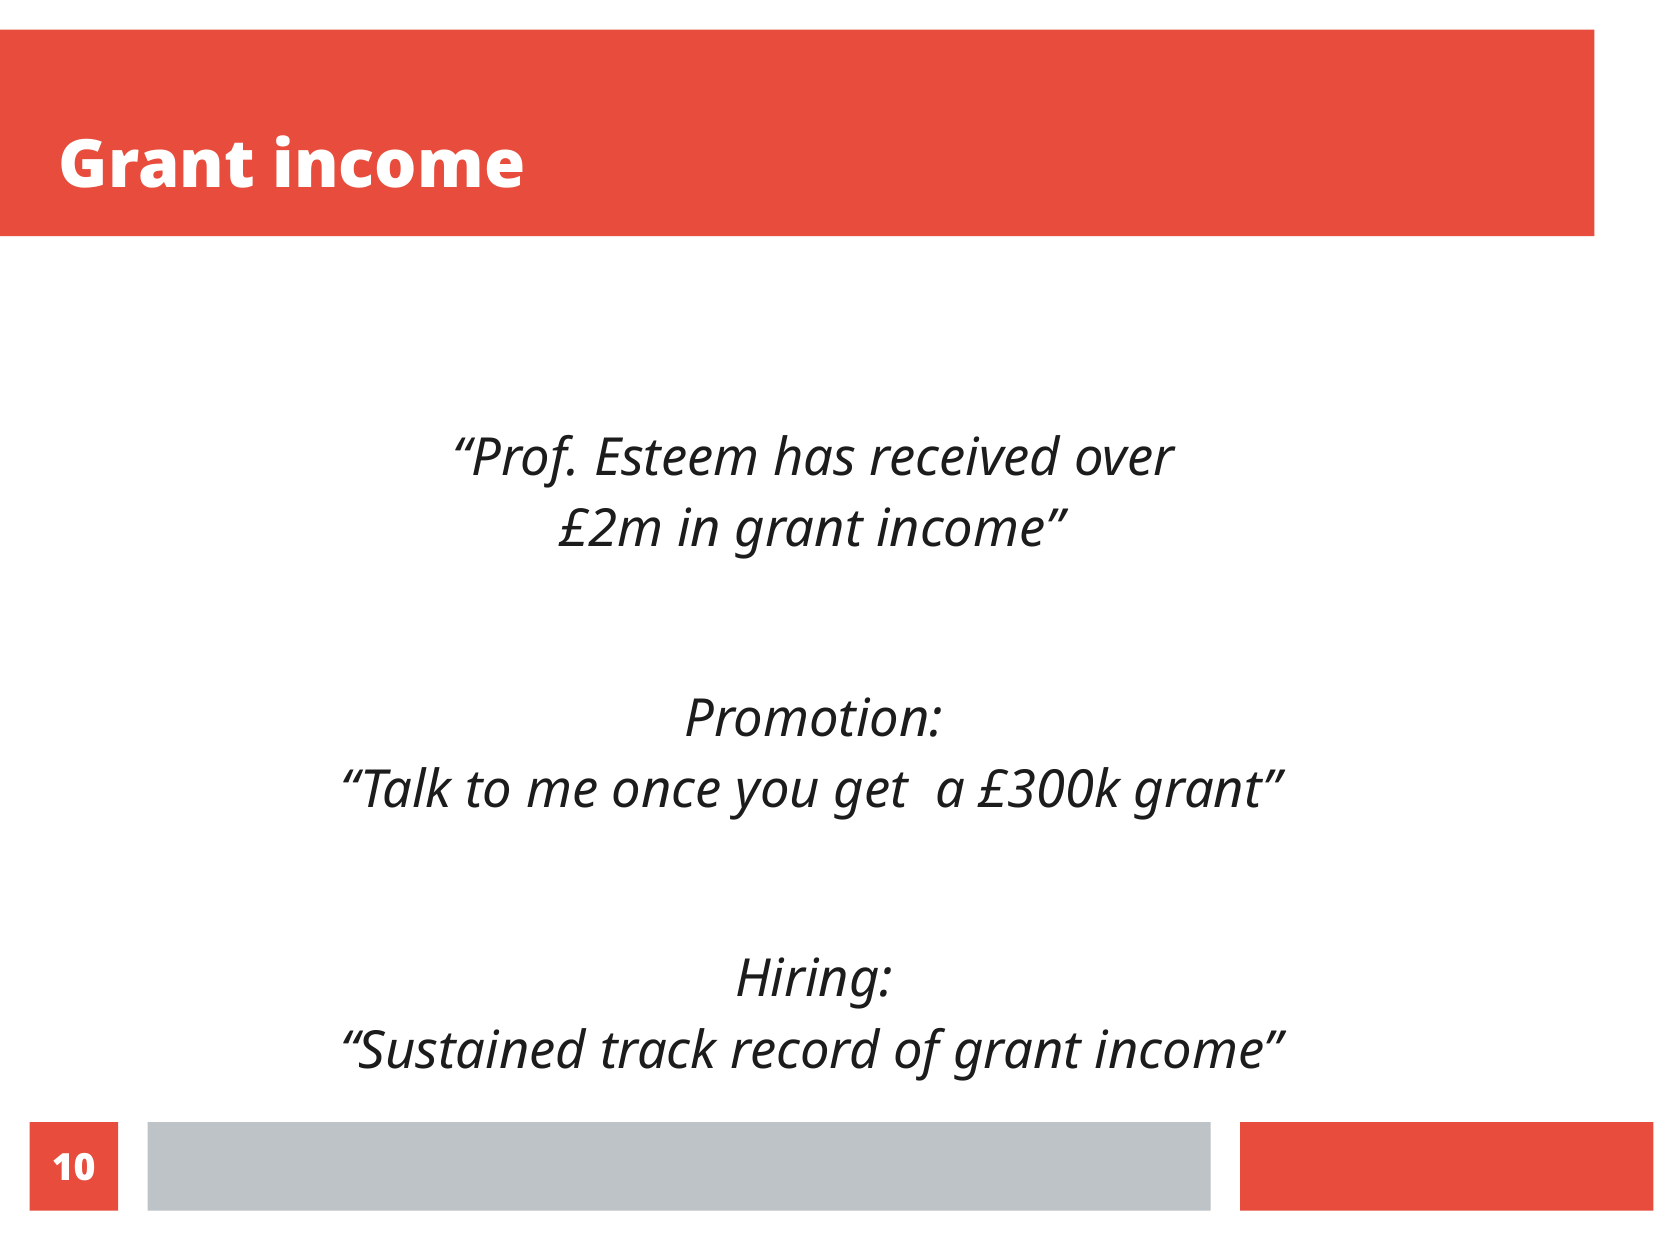

# Grant income
“Prof. Esteem has received over
£2m in grant income”
Promotion:
“Talk to me once you get a £300k grant”
Hiring:
“Sustained track record of grant income”
10